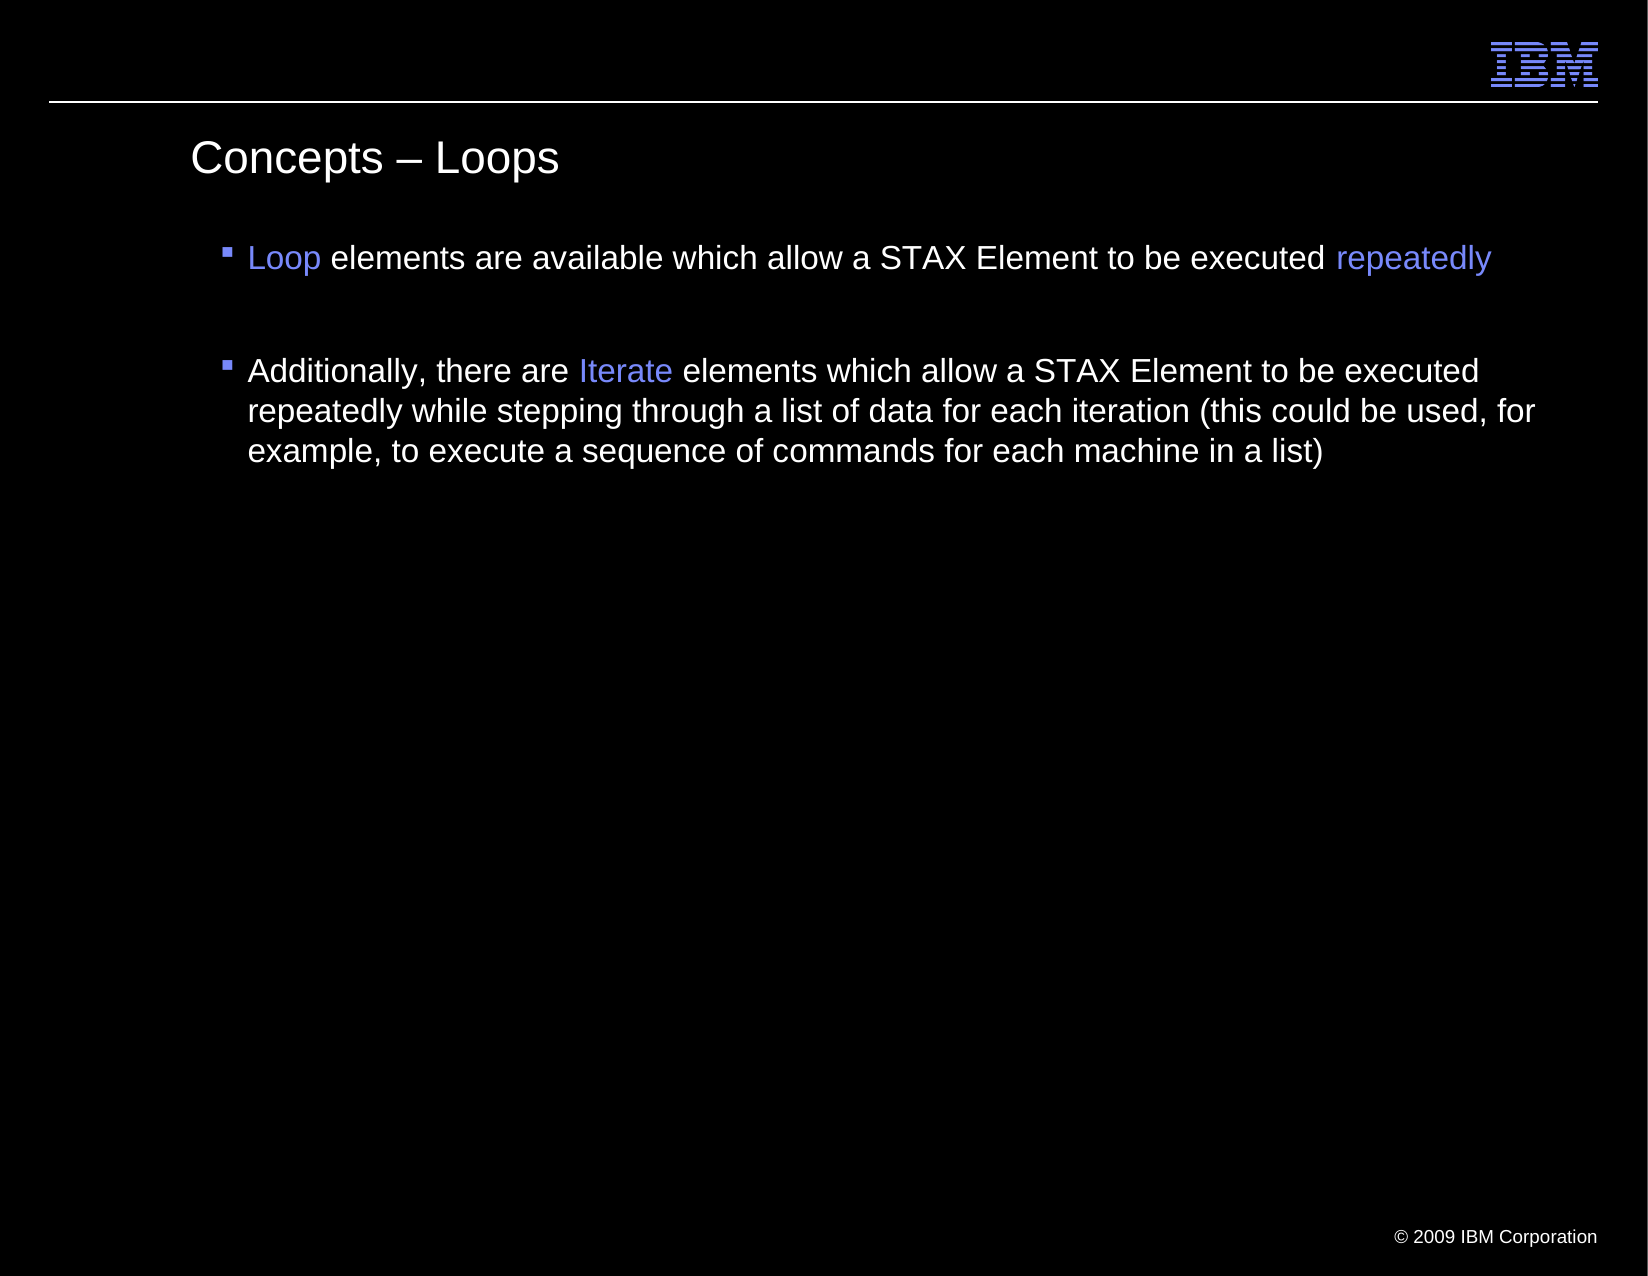

# Concepts – Loops
Loop elements are available which allow a STAX Element to be executed repeatedly
Additionally, there are Iterate elements which allow a STAX Element to be executed repeatedly while stepping through a list of data for each iteration (this could be used, for example, to execute a sequence of commands for each machine in a list)